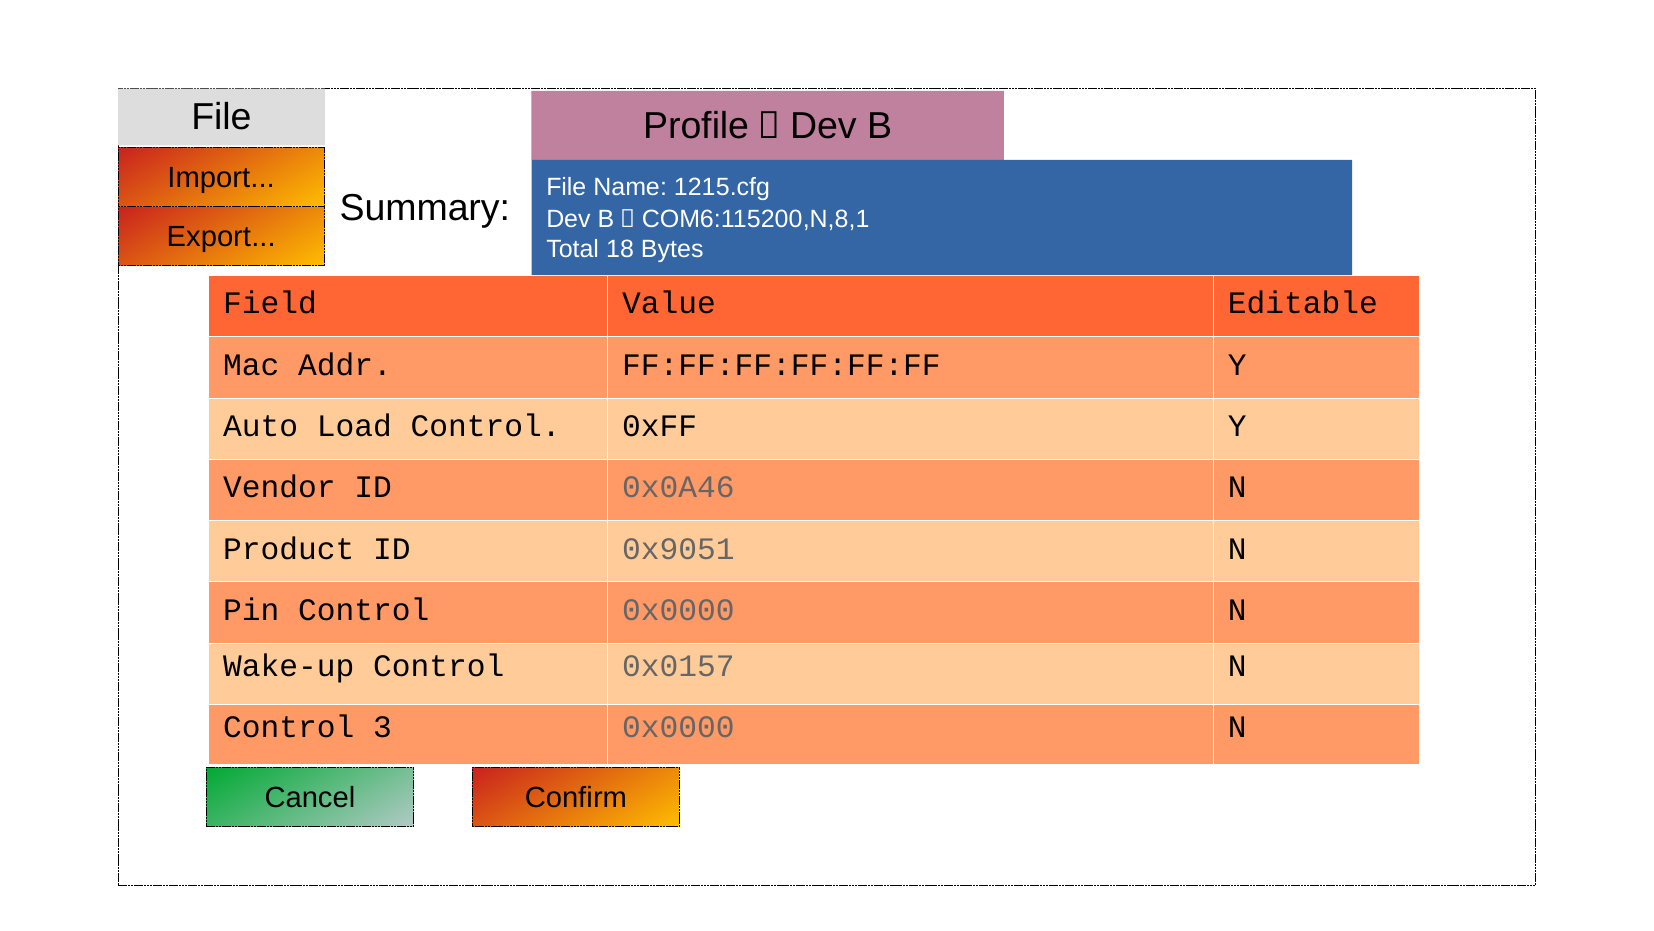

File
Profile：Dev B
Import...
File Name: 1215.cfg
Dev B：COM6:115200,N,8,1
Total 18 Bytes
Summary:
Export...
| Field | Value | Editable |
| --- | --- | --- |
| Mac Addr. | FF:FF:FF:FF:FF:FF | Y |
| Auto Load Control. | 0xFF | Y |
| Vendor ID | 0x0A46 | N |
| Product ID | 0x9051 | N |
| Pin Control | 0x0000 | N |
| Wake-up Control | 0x0157 | N |
| Control 3 | 0x0000 | N |
Cancel
Confirm